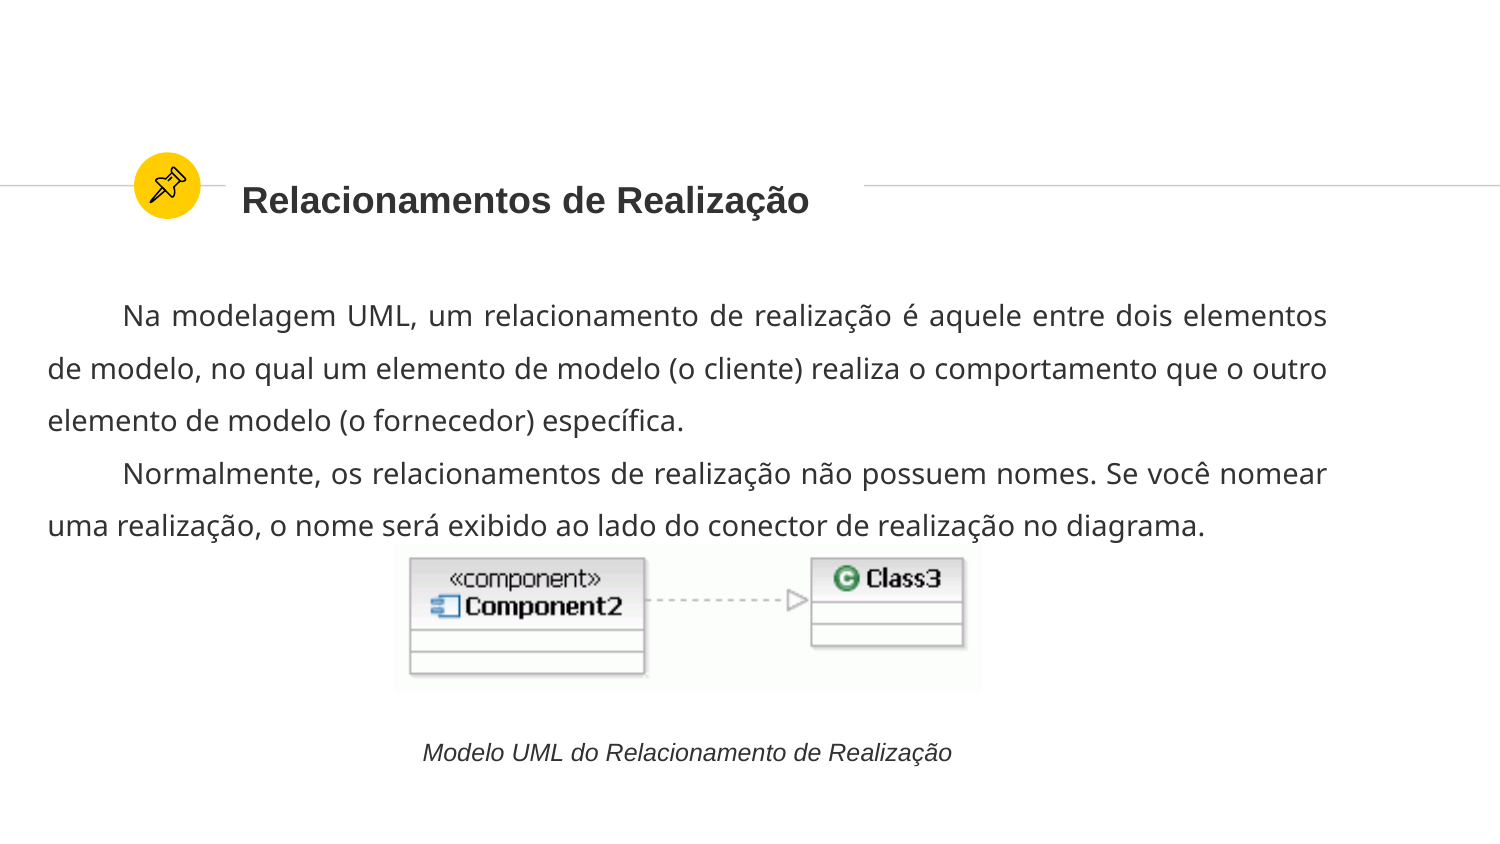

# Relacionamentos de Realização
Na modelagem UML, um relacionamento de realização é aquele entre dois elementos de modelo, no qual um elemento de modelo (o cliente) realiza o comportamento que o outro elemento de modelo (o fornecedor) específica.
Normalmente, os relacionamentos de realização não possuem nomes. Se você nomear uma realização, o nome será exibido ao lado do conector de realização no diagrama.
Modelo UML do Relacionamento de Realização